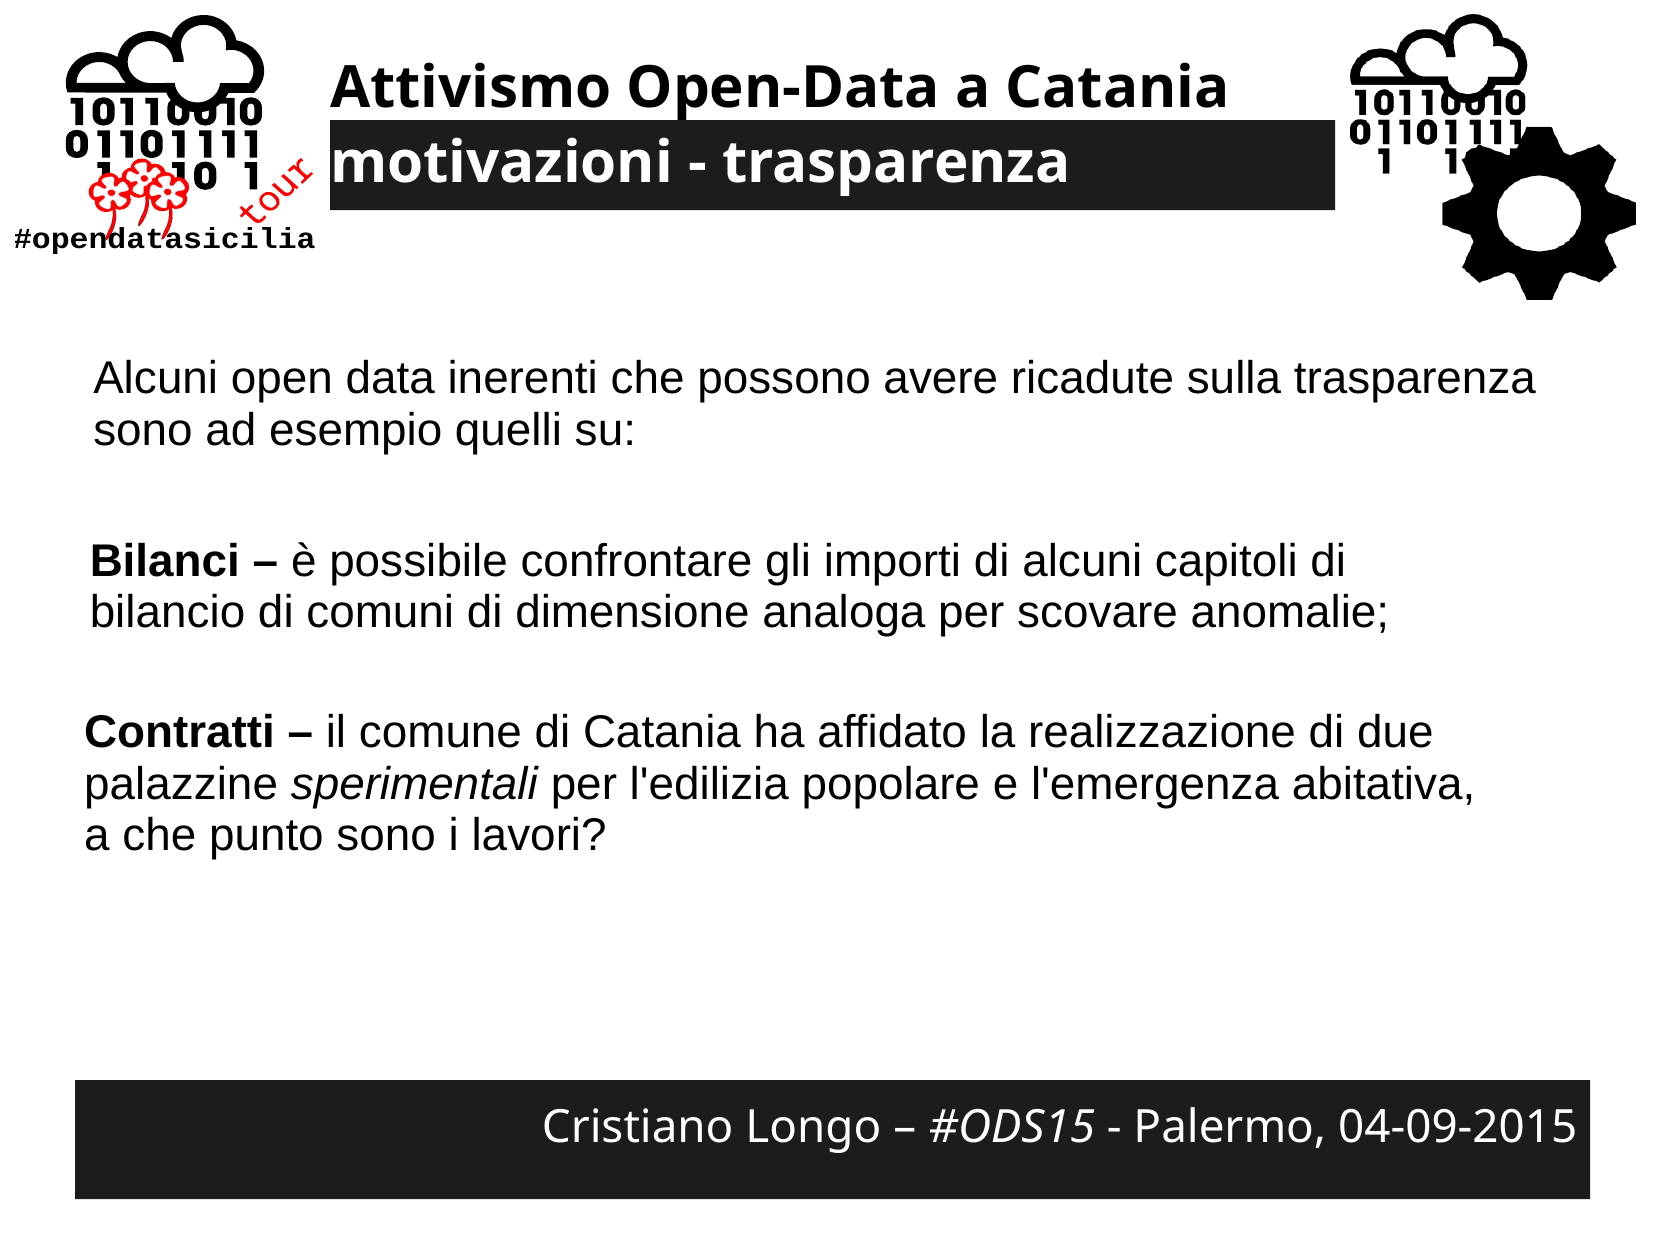

# Attivismo Open-Data a Catania
motivazioni - trasparenza
Alcuni open data inerenti che possono avere ricadute sulla trasparenza sono ad esempio quelli su:
Bilanci – è possibile confrontare gli importi di alcuni capitoli di bilancio di comuni di dimensione analoga per scovare anomalie;
Contratti – il comune di Catania ha affidato la realizzazione di due palazzine sperimentali per l'edilizia popolare e l'emergenza abitativa, a che punto sono i lavori?
 Cristiano Longo – #ODS15 - Palermo, 04-09-2015